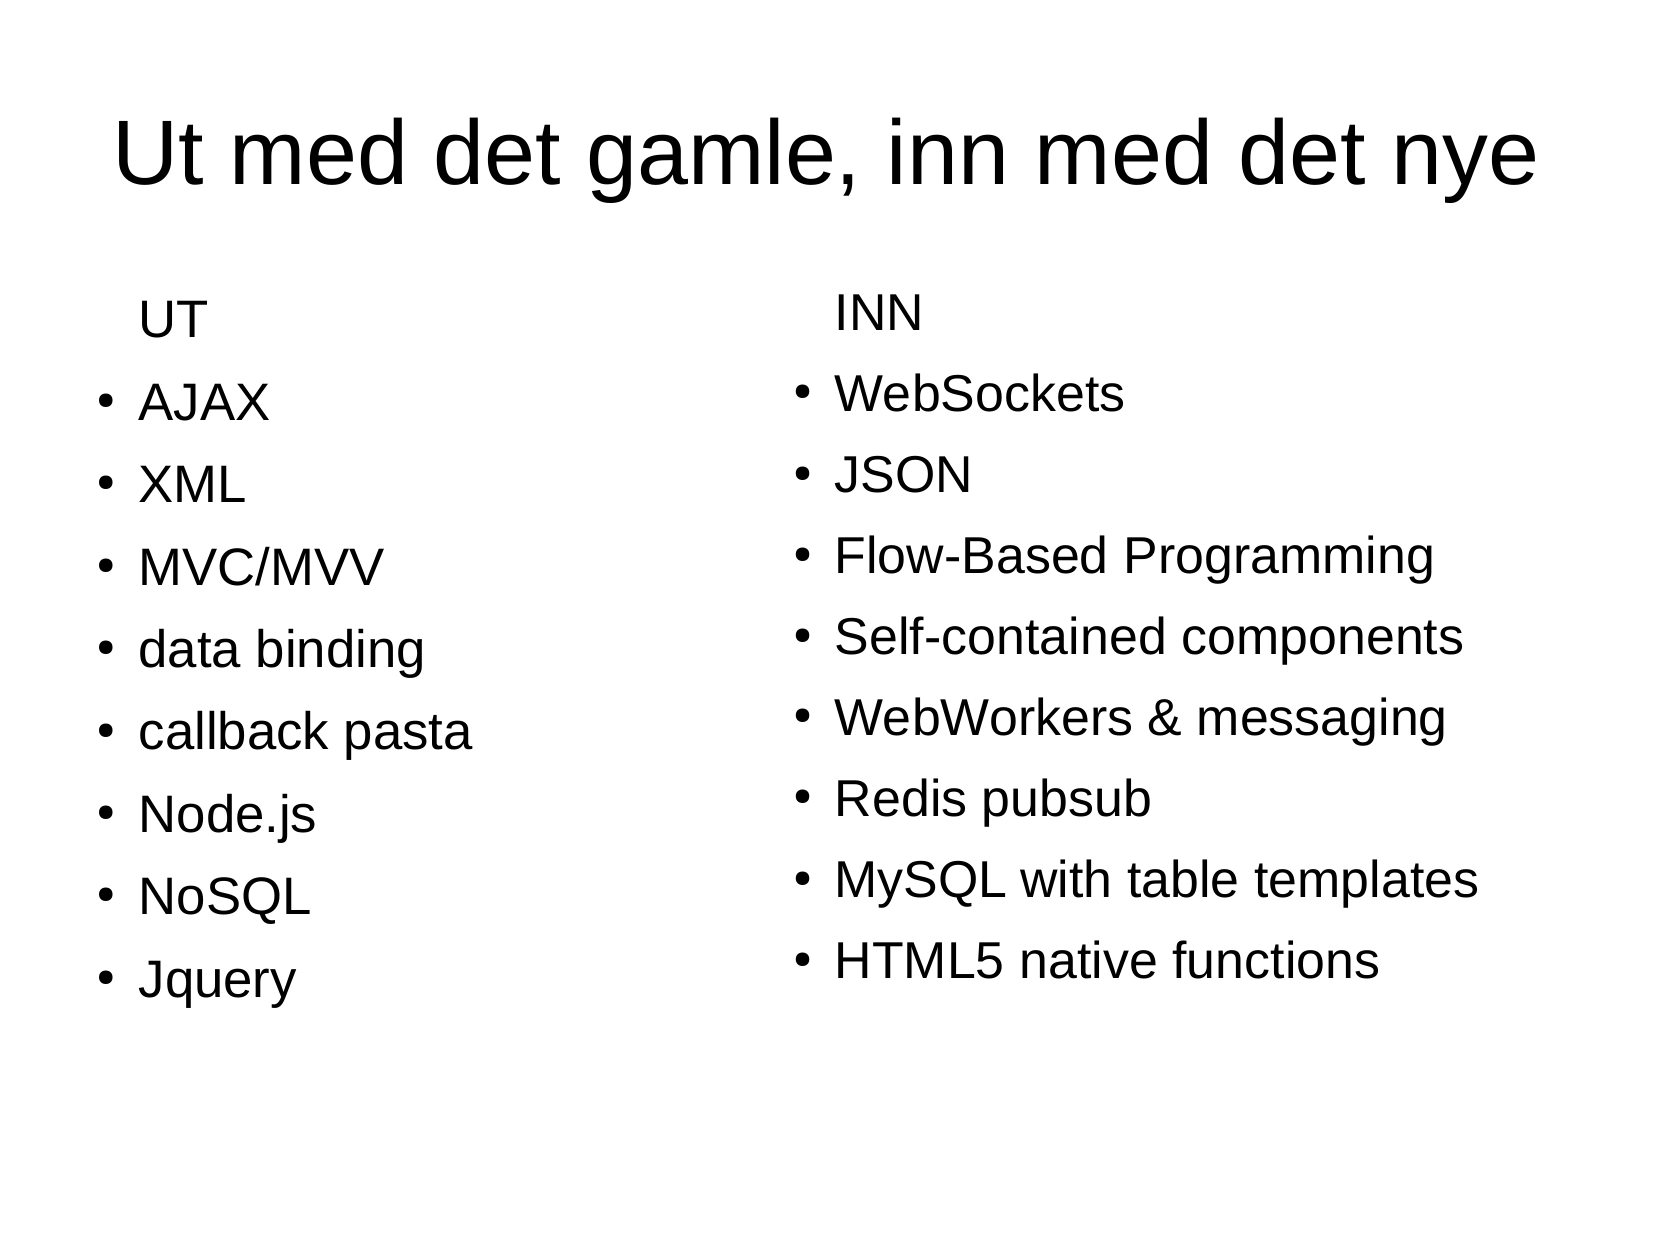

# Ut med det gamle, inn med det nye
INN
WebSockets
JSON
Flow-Based Programming
Self-contained components
WebWorkers & messaging
Redis pubsub
MySQL with table templates
HTML5 native functions
UT
AJAX
XML
MVC/MVV
data binding
callback pasta
Node.js
NoSQL
Jquery